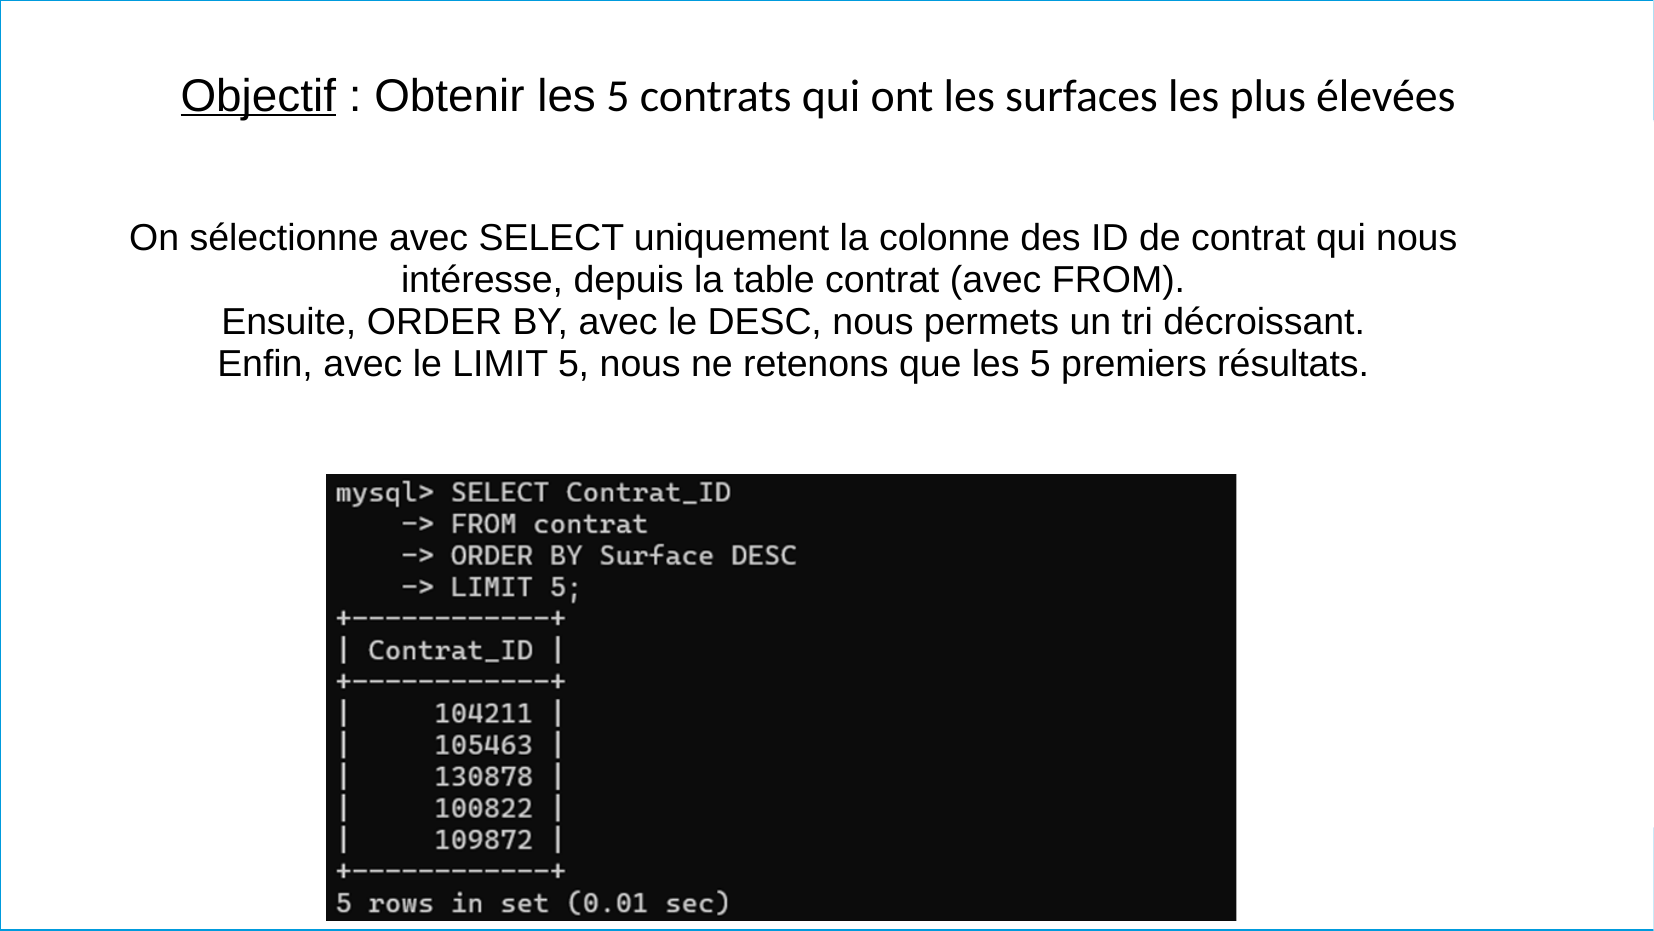

#
Objectif : Obtenir les 5 contrats qui ont les surfaces les plus élevées
On sélectionne avec SELECT uniquement la colonne des ID de contrat qui nous intéresse, depuis la table contrat (avec FROM).
Ensuite, ORDER BY, avec le DESC, nous permets un tri décroissant.
Enfin, avec le LIMIT 5, nous ne retenons que les 5 premiers résultats.
8